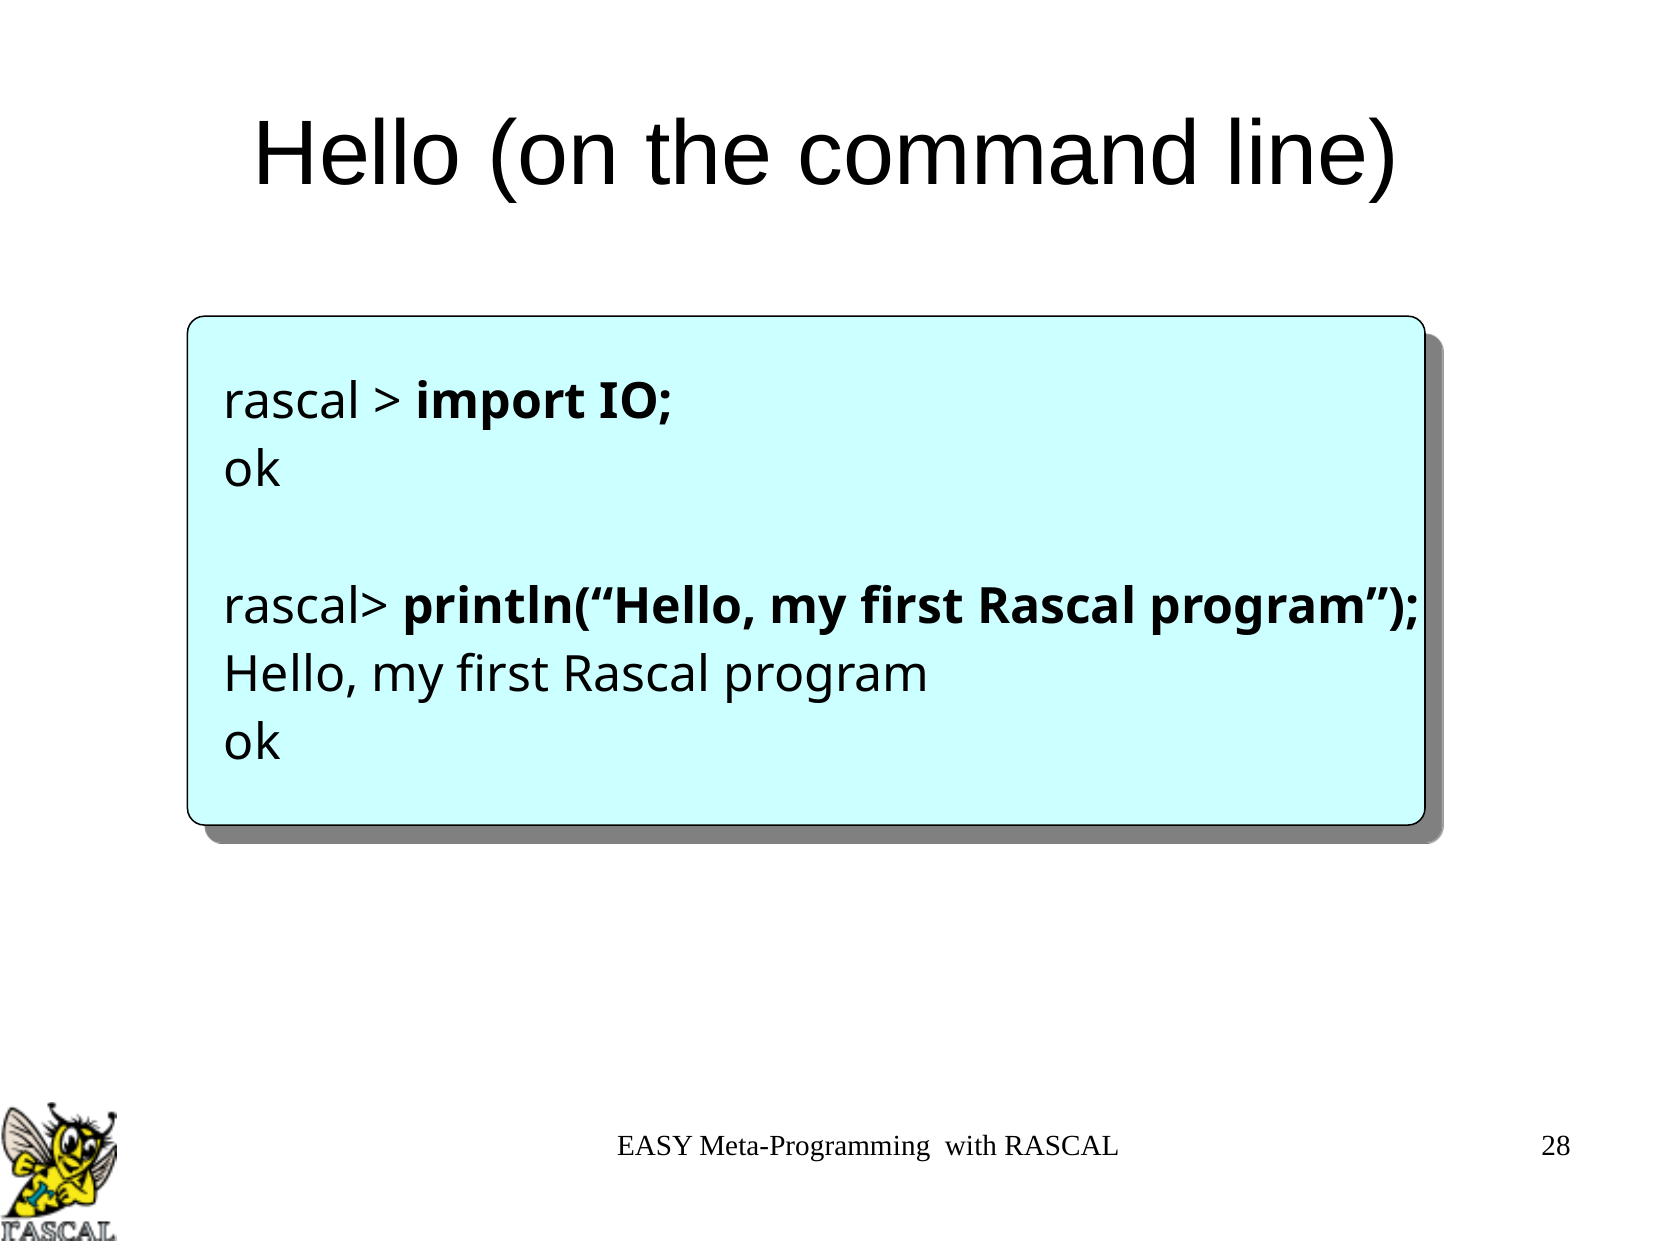

# Hello (on the command line)
rascal > import IO;
ok
rascal> println(“Hello, my first Rascal program”);
Hello, my first Rascal program
ok
28